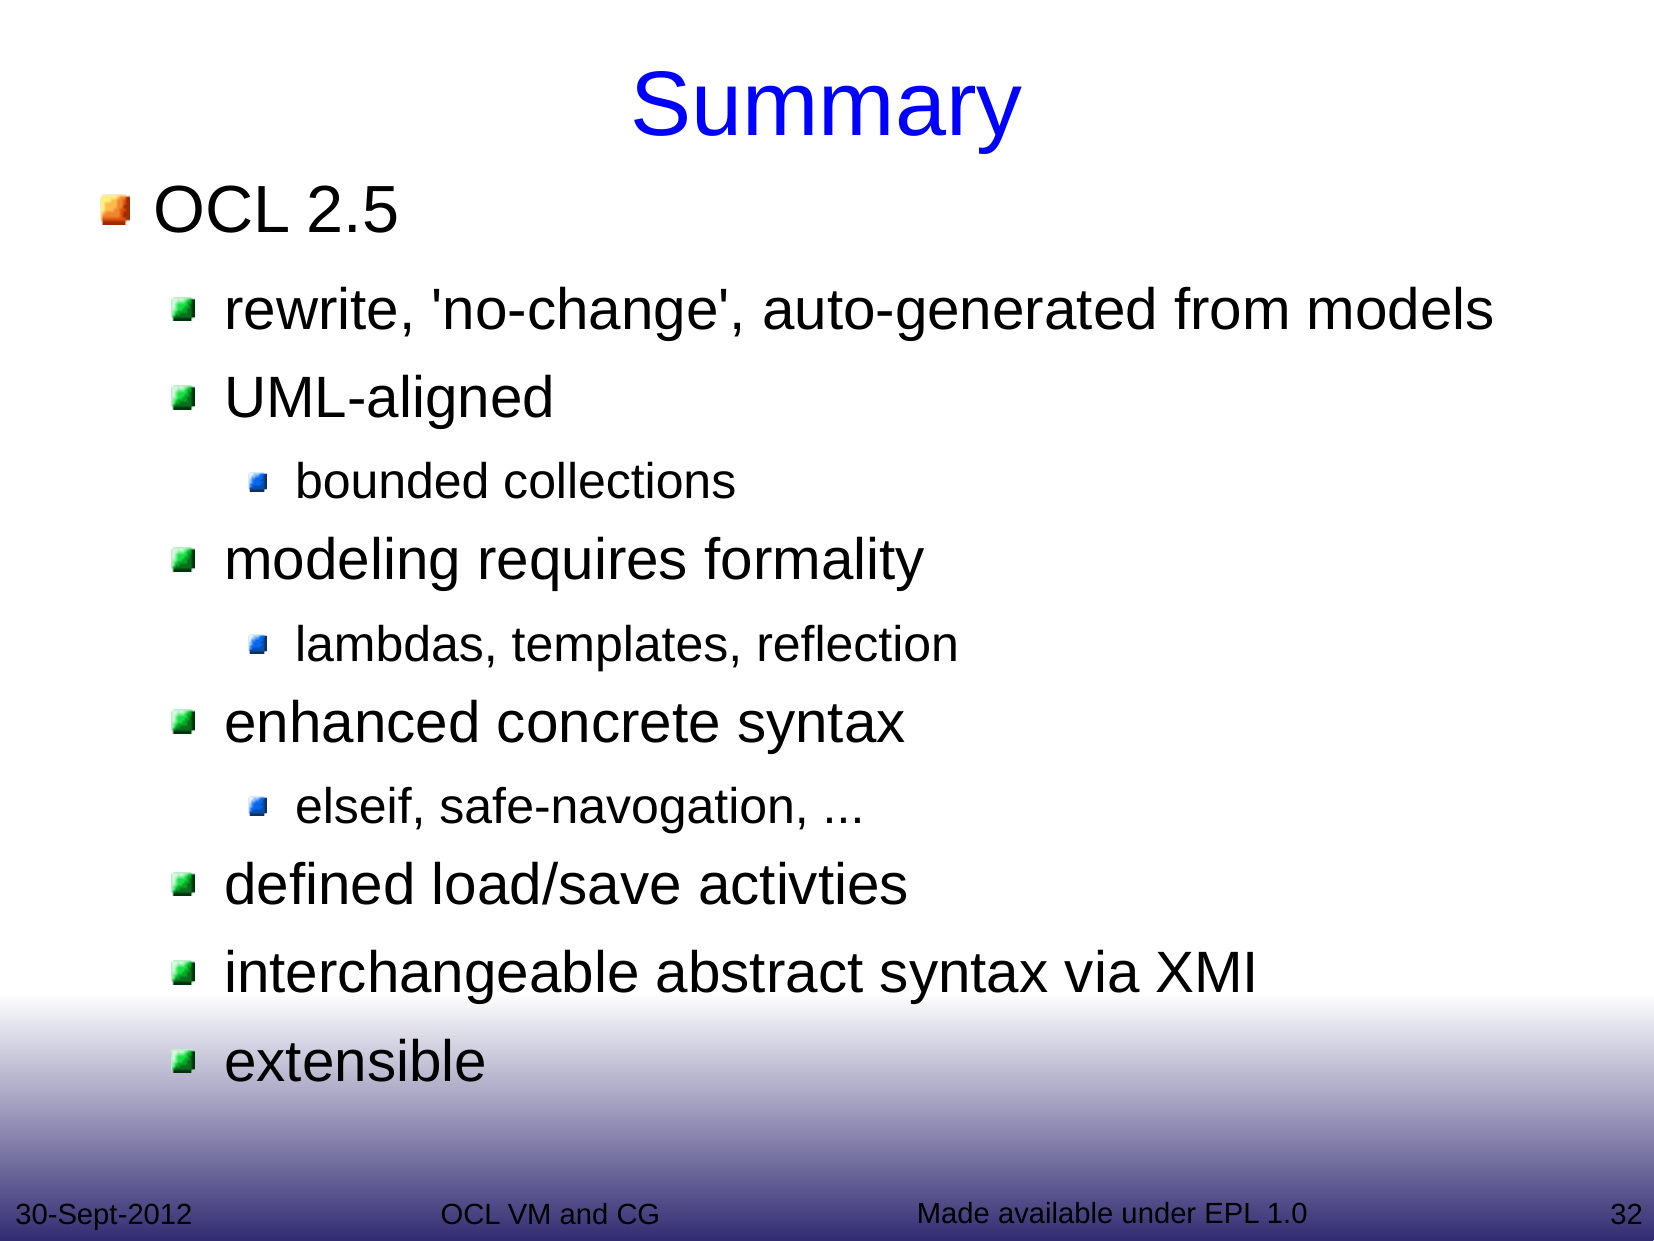

# Summary
OCL 2.5
rewrite, 'no-change', auto-generated from models
UML-aligned
bounded collections
modeling requires formality
lambdas, templates, reflection
enhanced concrete syntax
elseif, safe-navogation, ...
defined load/save activties
interchangeable abstract syntax via XMI
extensible
30-Sept-2012
OCL VM and CG
32